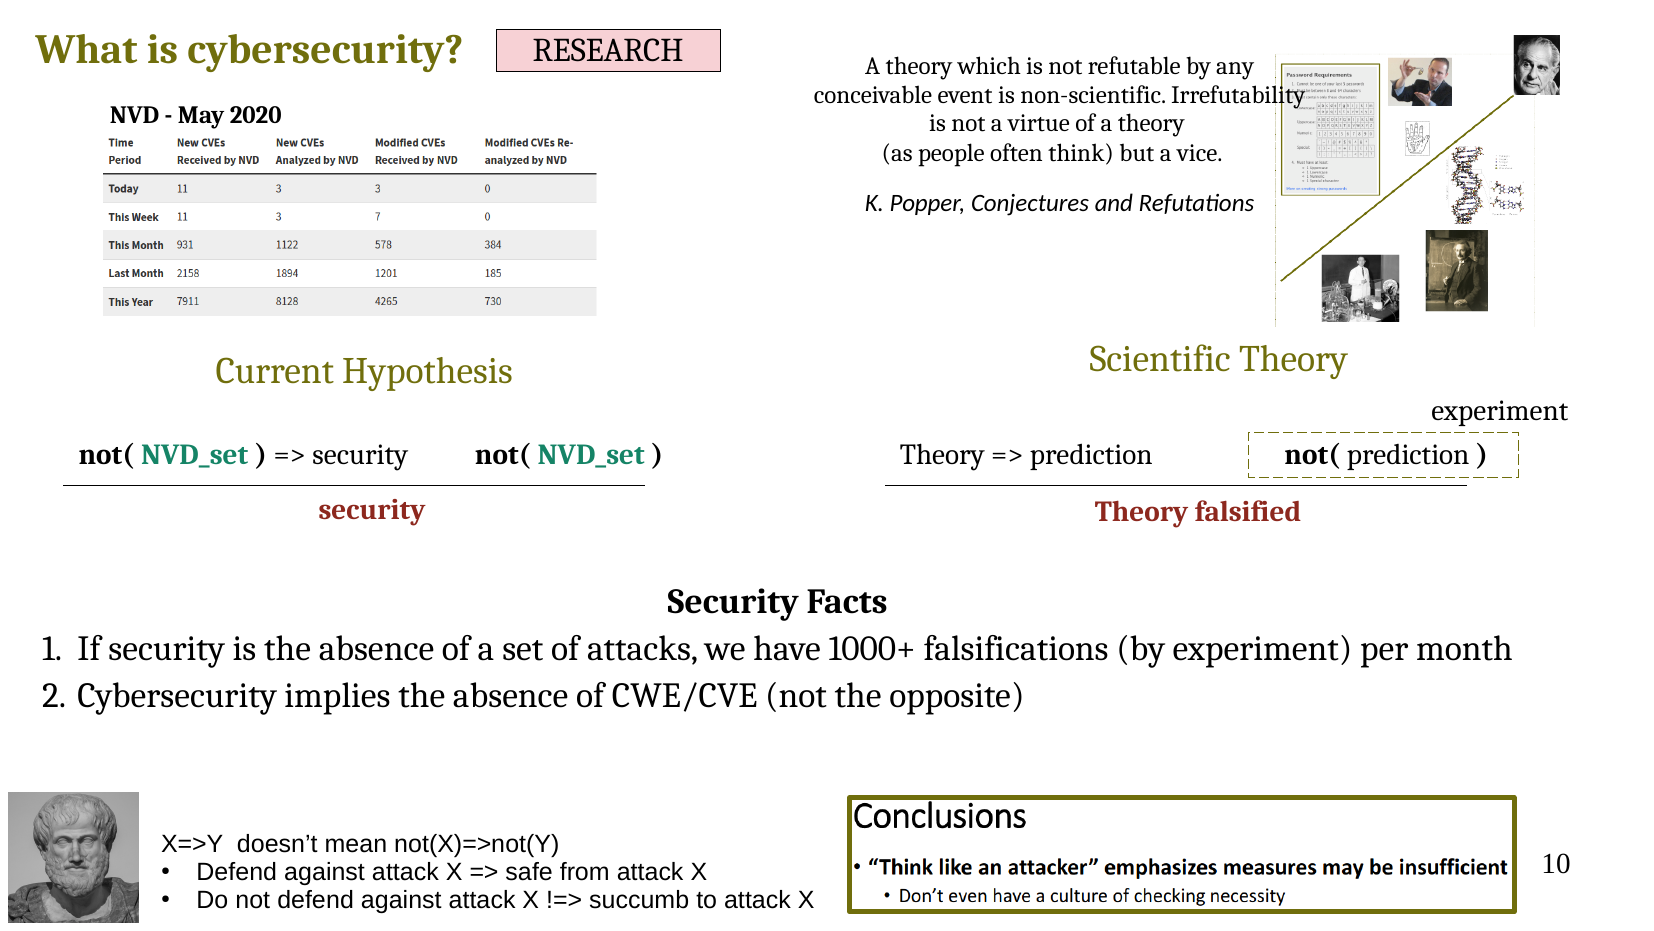

What is cybersecurity?
RESEARCH
A theory which is not refutable by any conceivable event is non-scientific. Irrefutability is not a virtue of a theory
(as people often think) but a vice.
K. Popper, Conjectures and Refutations
NVD - May 2020
Scientific Theory
Current Hypothesis
experiment
not( NVD_set ) => security
not( NVD_set )
Theory => prediction
not( prediction )
security
Theory falsified
Security Facts
If security is the absence of a set of attacks, we have 1000+ falsifications (by experiment) per month
Cybersecurity implies the absence of CWE/CVE (not the opposite)
X=>Y doesn’t mean not(X)=>not(Y)
Defend against attack X => safe from attack X
Do not defend against attack X !=> succumb to attack X
10